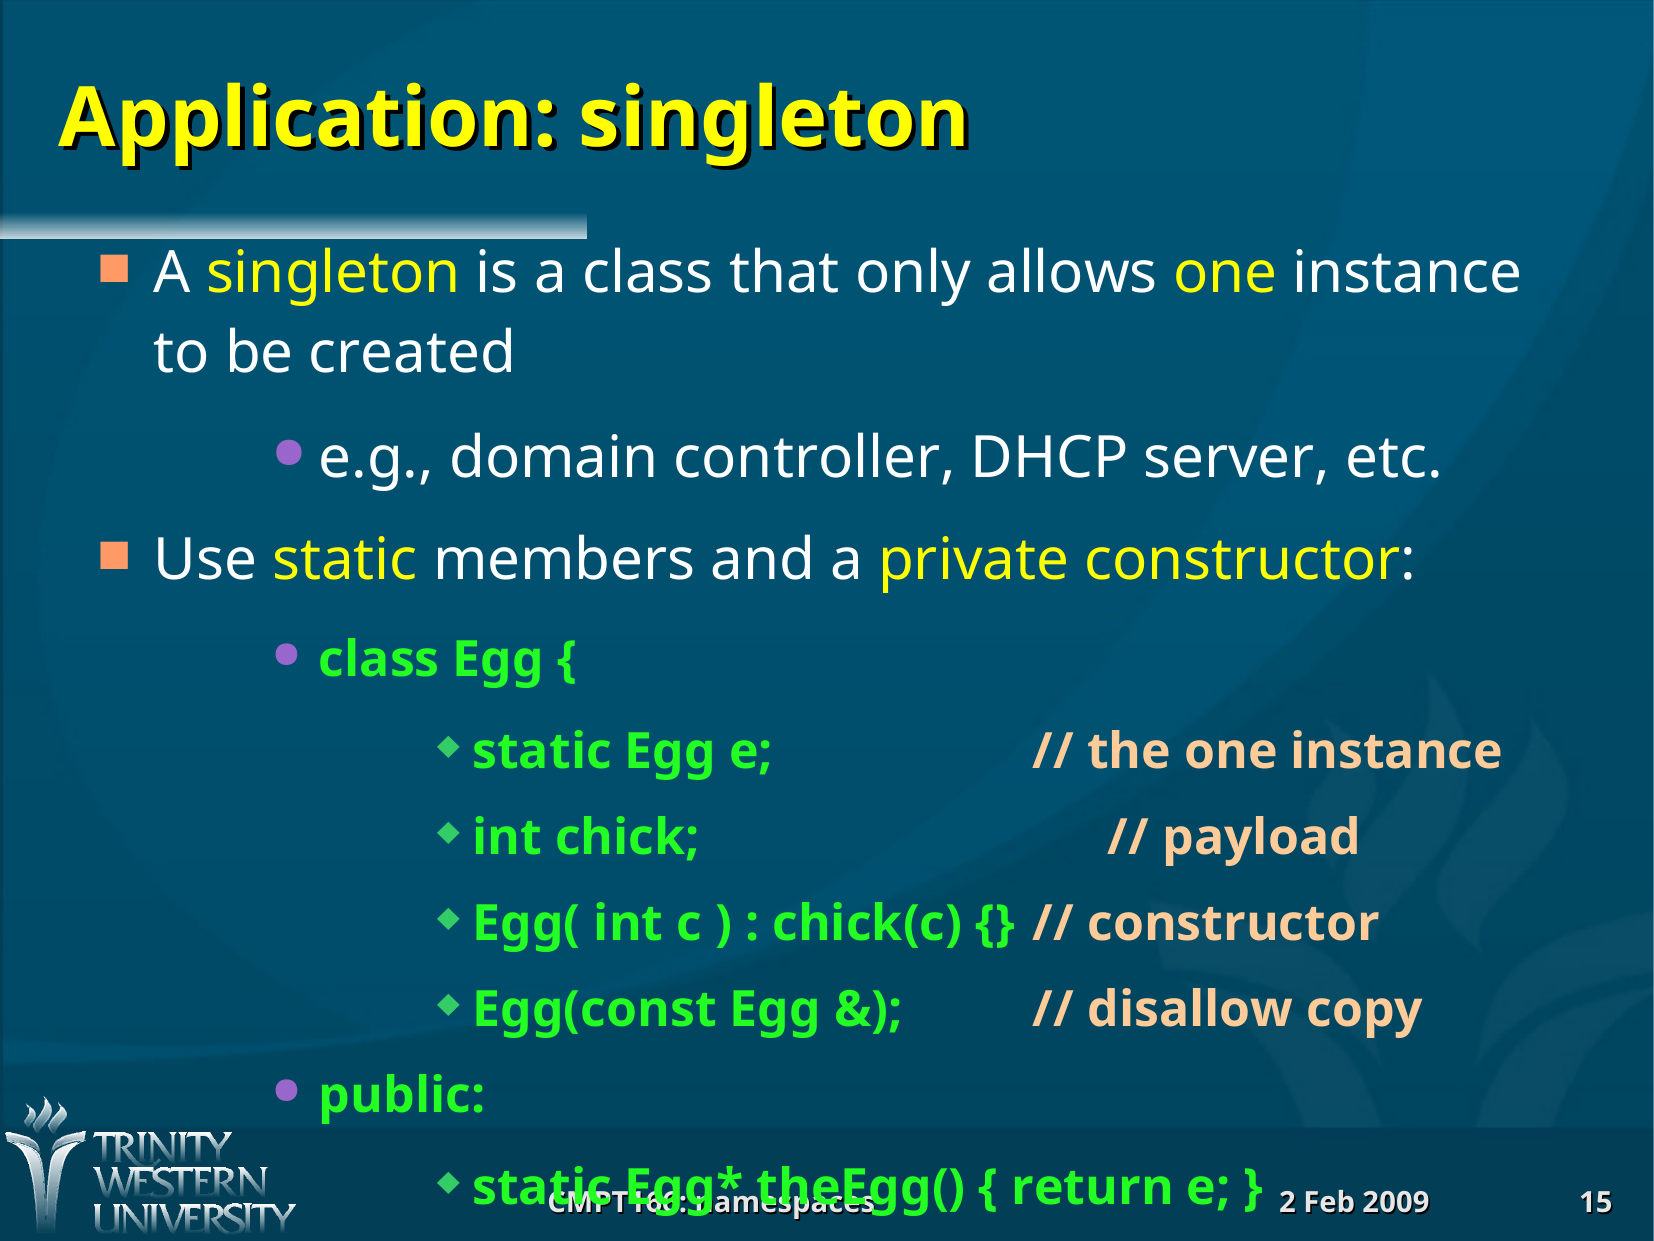

# Application: singleton
A singleton is a class that only allows one instance to be created
e.g., domain controller, DHCP server, etc.
Use static members and a private constructor:
class Egg {
static Egg e;				// the one instance
int chick;						// payload
Egg( int c ) : chick(c) {}	// constructor
Egg(const Egg &);		// disallow copy
public:
static Egg* theEgg() { return e; }
CMPT166: namespaces
2 Feb 2009
15